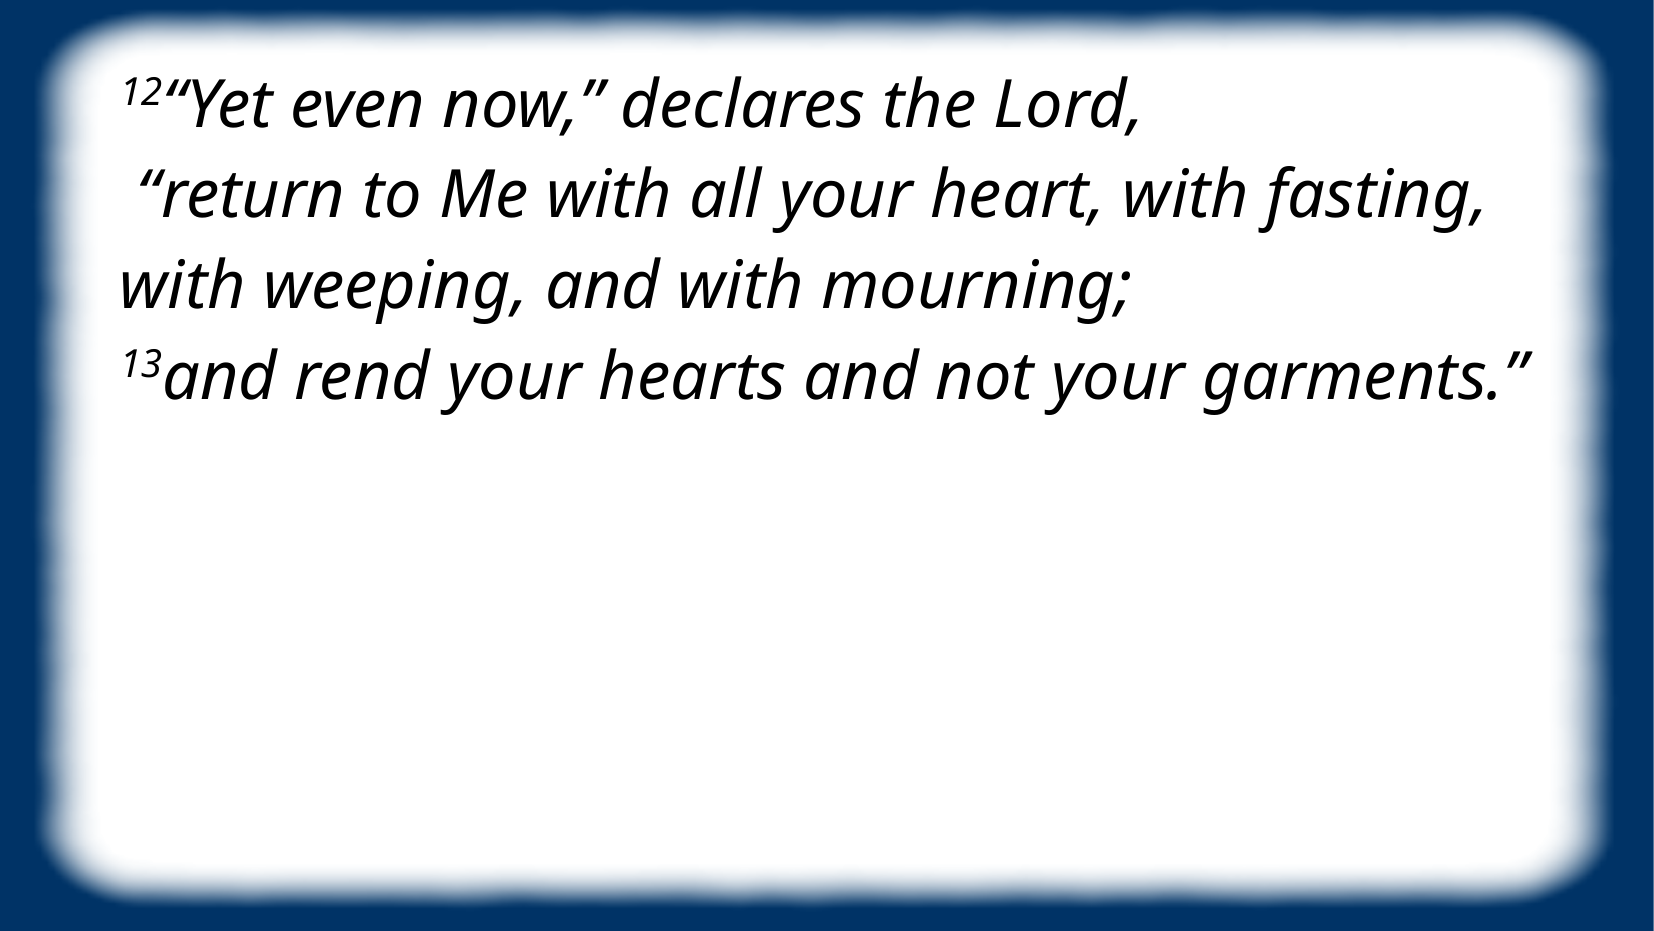

12“Yet even now,” declares the Lord,
 “return to Me with all your heart, with fasting, with weeping, and with mourning;
13and rend your hearts and not your garments.”